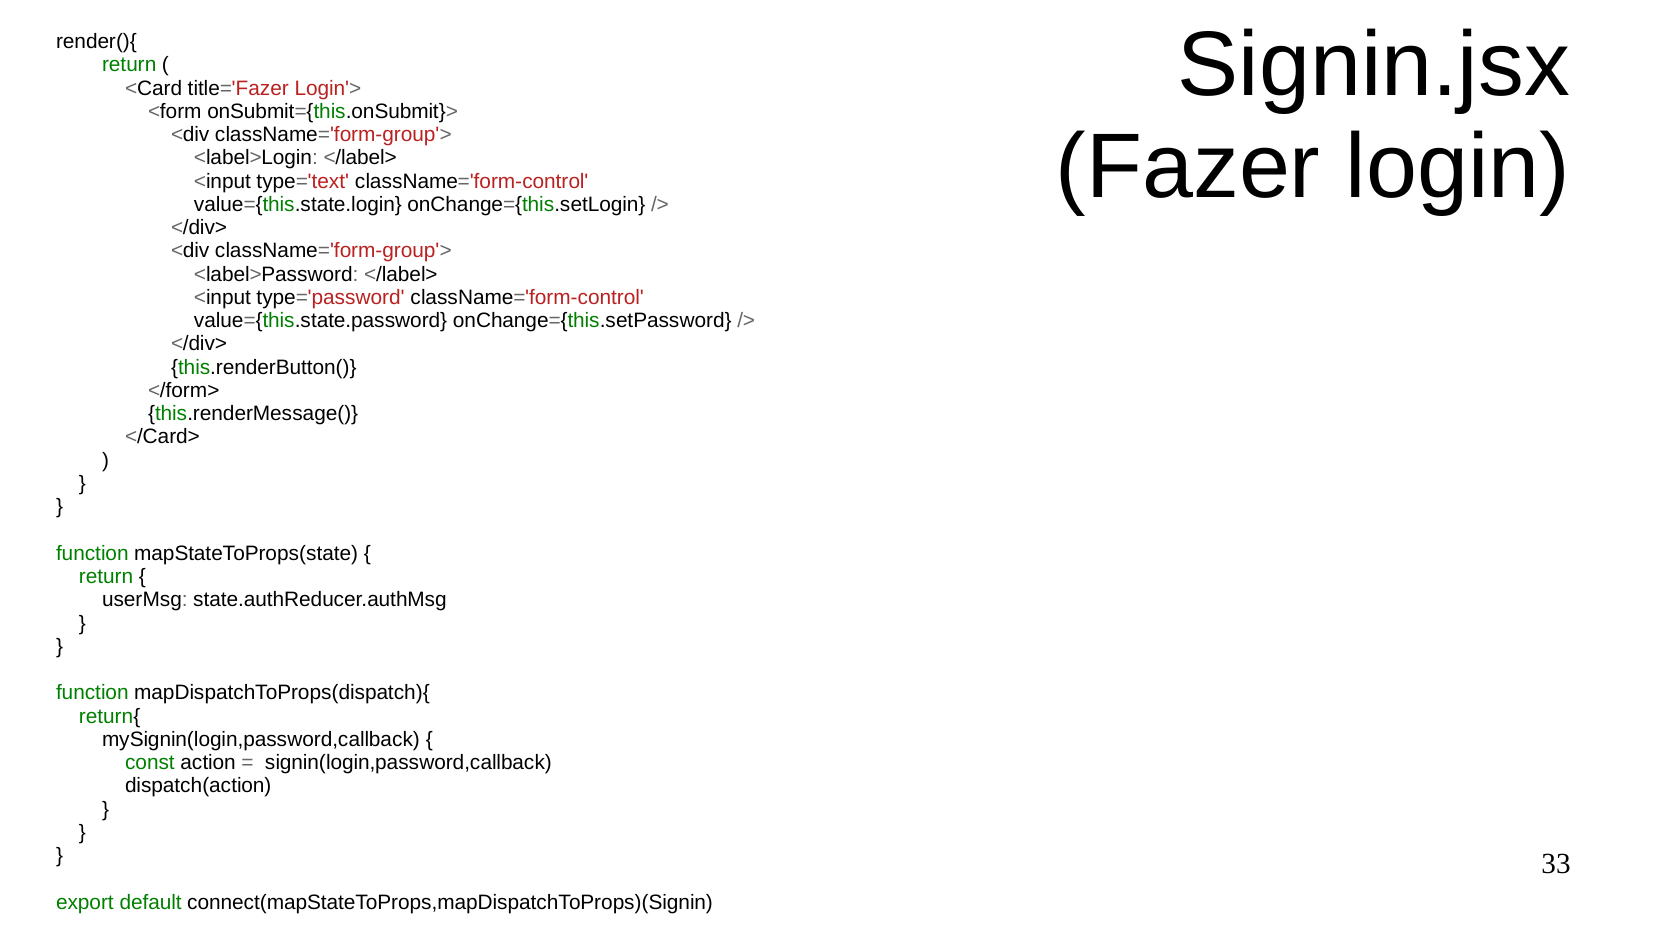

# Signin.jsx (Fazer login)
render(){
 return (
 <Card title='Fazer Login'>
 <form onSubmit={this.onSubmit}>
 <div className='form-group'>
 <label>Login: </label>
 <input type='text' className='form-control'
 value={this.state.login} onChange={this.setLogin} />
 </div>
 <div className='form-group'>
 <label>Password: </label>
 <input type='password' className='form-control'
 value={this.state.password} onChange={this.setPassword} />
 </div>
 {this.renderButton()}
 </form>
 {this.renderMessage()}
 </Card>
 )
 }
}
function mapStateToProps(state) {
 return {
 userMsg: state.authReducer.authMsg
 }
}
function mapDispatchToProps(dispatch){
 return{
 mySignin(login,password,callback) {
 const action = signin(login,password,callback)
 dispatch(action)
 }
 }
}
export default connect(mapStateToProps,mapDispatchToProps)(Signin)
33